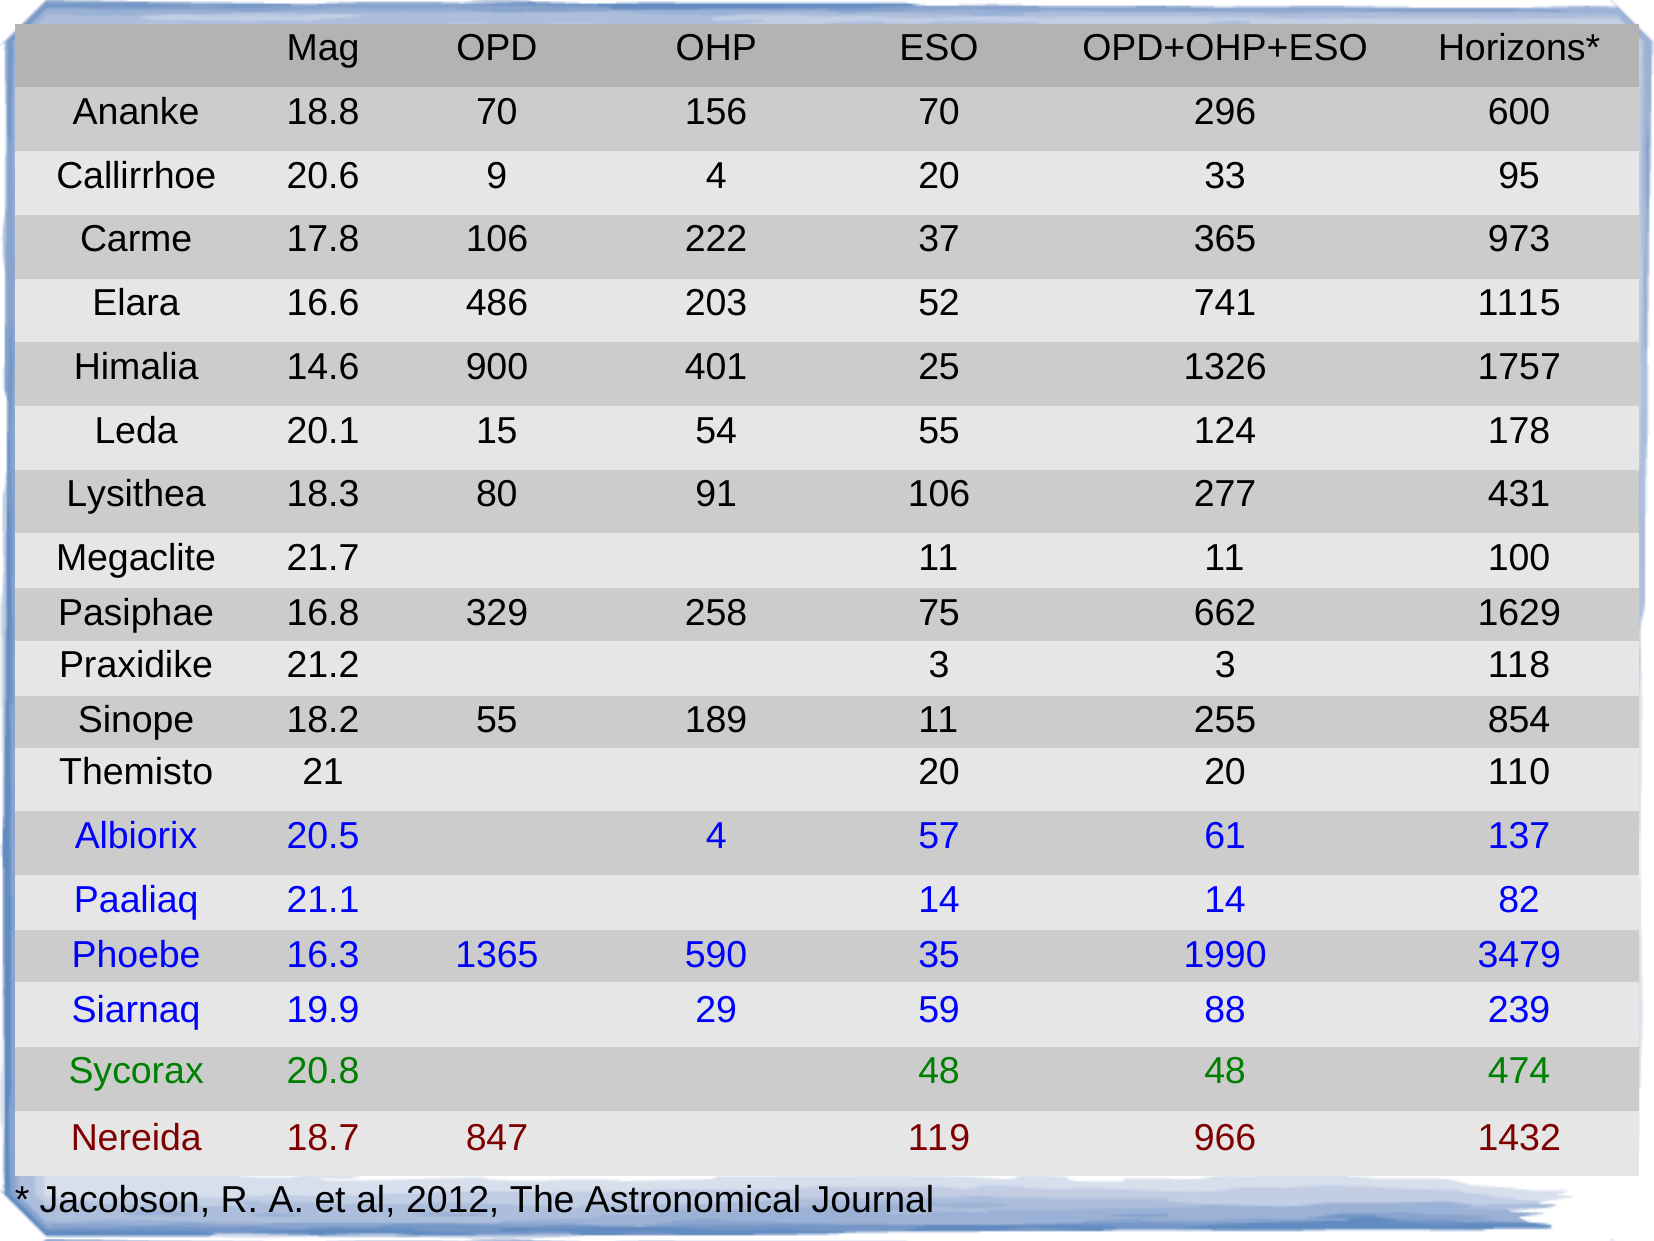

| | Mag | OPD | OHP | ESO | OPD+OHP+ESO | Horizons\* |
| --- | --- | --- | --- | --- | --- | --- |
| Ananke | 18.8 | 70 | 156 | 70 | 296 | 600 |
| Callirrhoe | 20.6 | 9 | 4 | 20 | 33 | 95 |
| Carme | 17.8 | 106 | 222 | 37 | 365 | 973 |
| Elara | 16.6 | 486 | 203 | 52 | 741 | 1115 |
| Himalia | 14.6 | 900 | 401 | 25 | 1326 | 1757 |
| Leda | 20.1 | 15 | 54 | 55 | 124 | 178 |
| Lysithea | 18.3 | 80 | 91 | 106 | 277 | 431 |
| Megaclite | 21.7 | | | 11 | 11 | 100 |
| Pasiphae | 16.8 | 329 | 258 | 75 | 662 | 1629 |
| Praxidike | 21.2 | | | 3 | 3 | 118 |
| Sinope | 18.2 | 55 | 189 | 11 | 255 | 854 |
| Themisto | 21 | | | 20 | 20 | 110 |
| Albiorix | 20.5 | | 4 | 57 | 61 | 137 |
| Paaliaq | 21.1 | | | 14 | 14 | 82 |
| Phoebe | 16.3 | 1365 | 590 | 35 | 1990 | 3479 |
| Siarnaq | 19.9 | | 29 | 59 | 88 | 239 |
| Sycorax | 20.8 | | | 48 | 48 | 474 |
| Nereida | 18.7 | 847 | | 119 | 966 | 1432 |
#
* Jacobson, R. A. et al, 2012, The Astronomical Journal